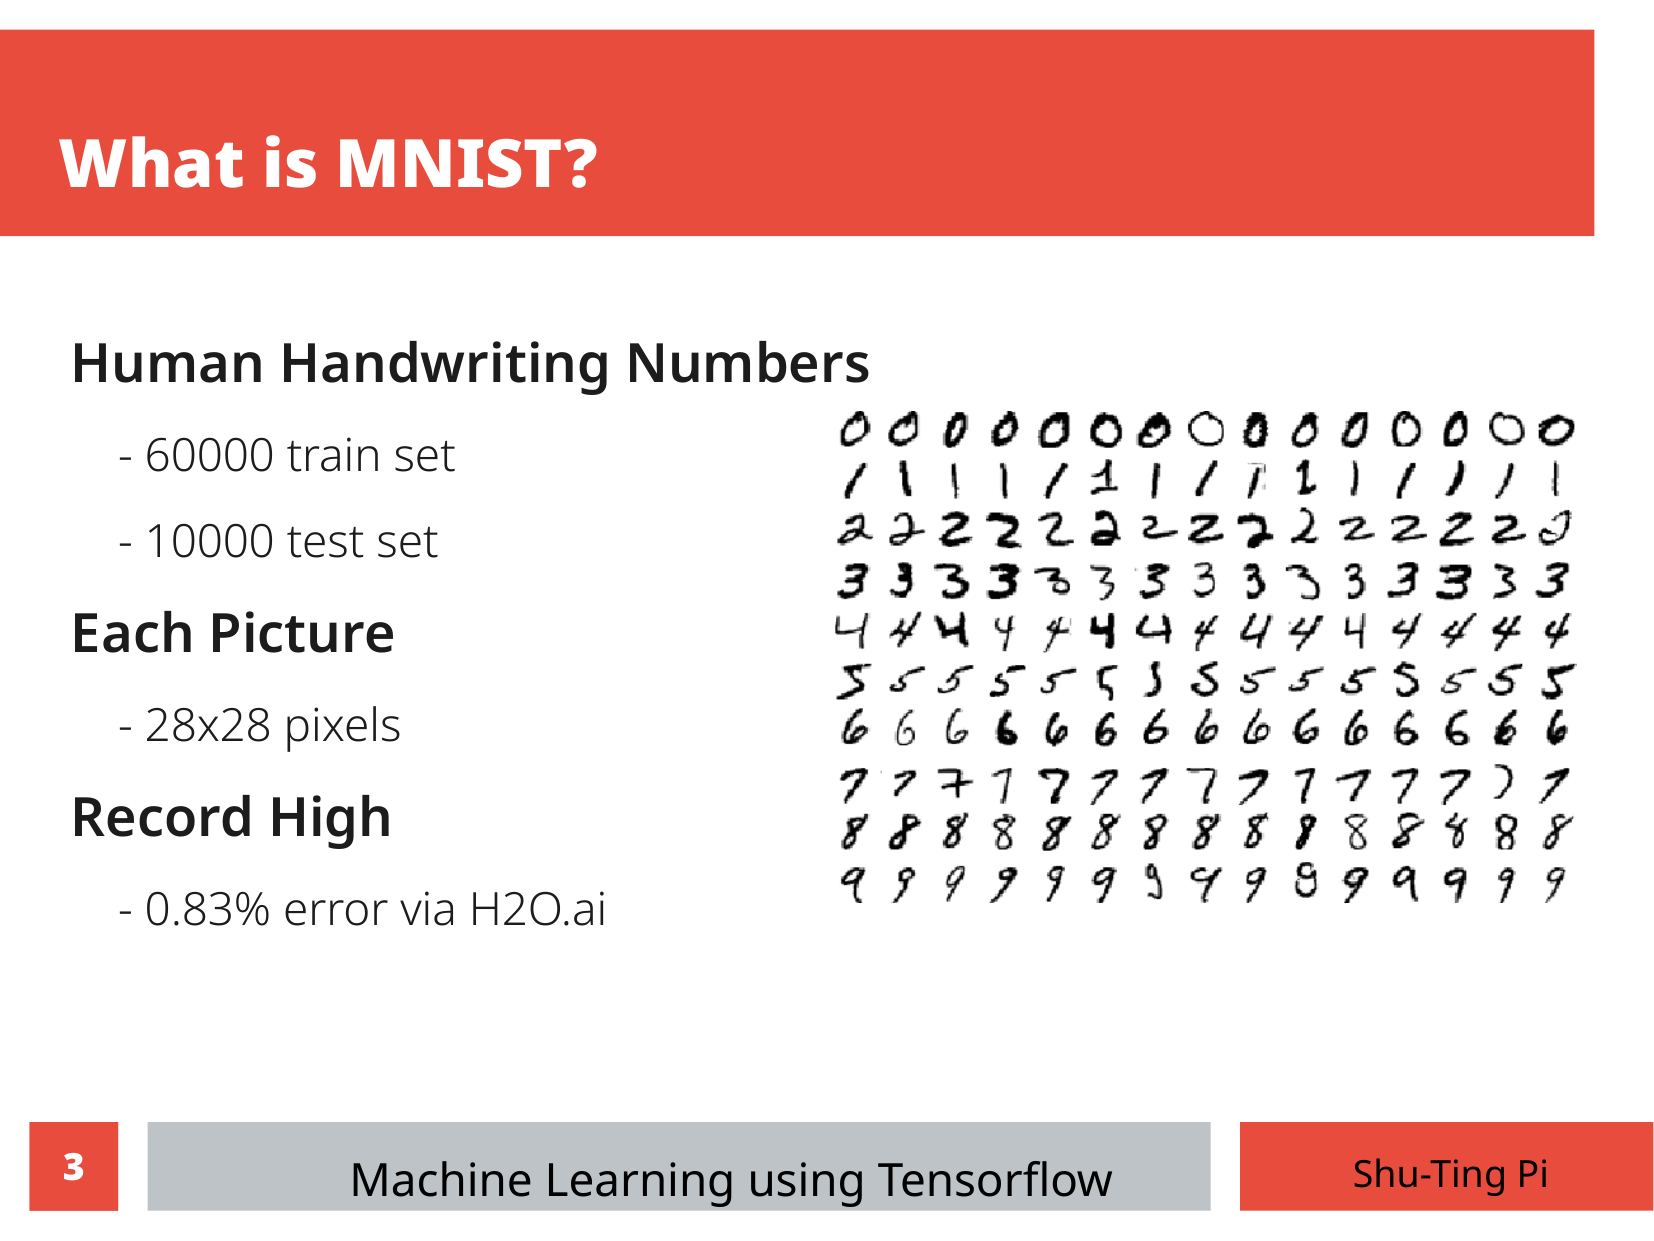

# What is MNIST?
Human Handwriting Numbers
- 60000 train set
- 10000 test set
Each Picture
- 28x28 pixels
Record High
- 0.83% error via H2O.ai
3
Machine Learning using Tensorflow
Shu-Ting Pi